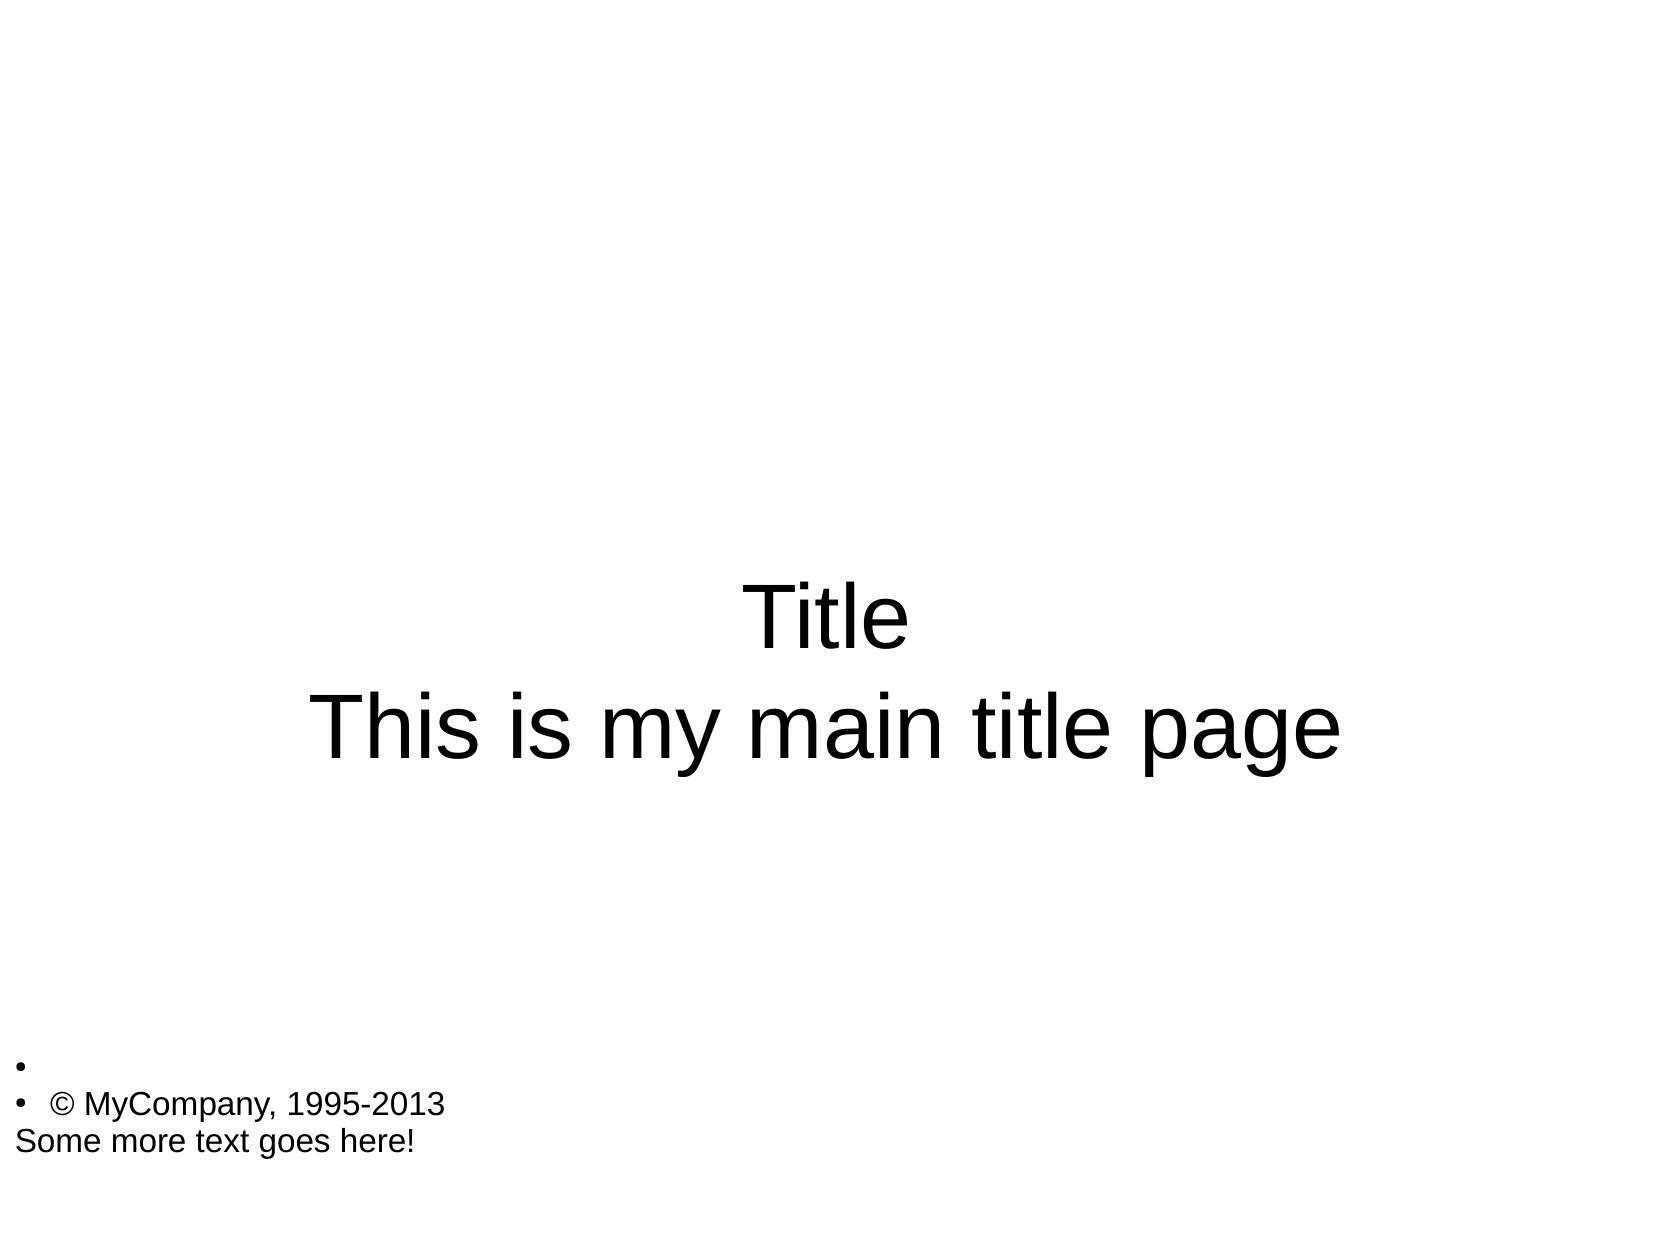

# Title This is my main title page
© MyCompany, 1995-2013
Some more text goes here!